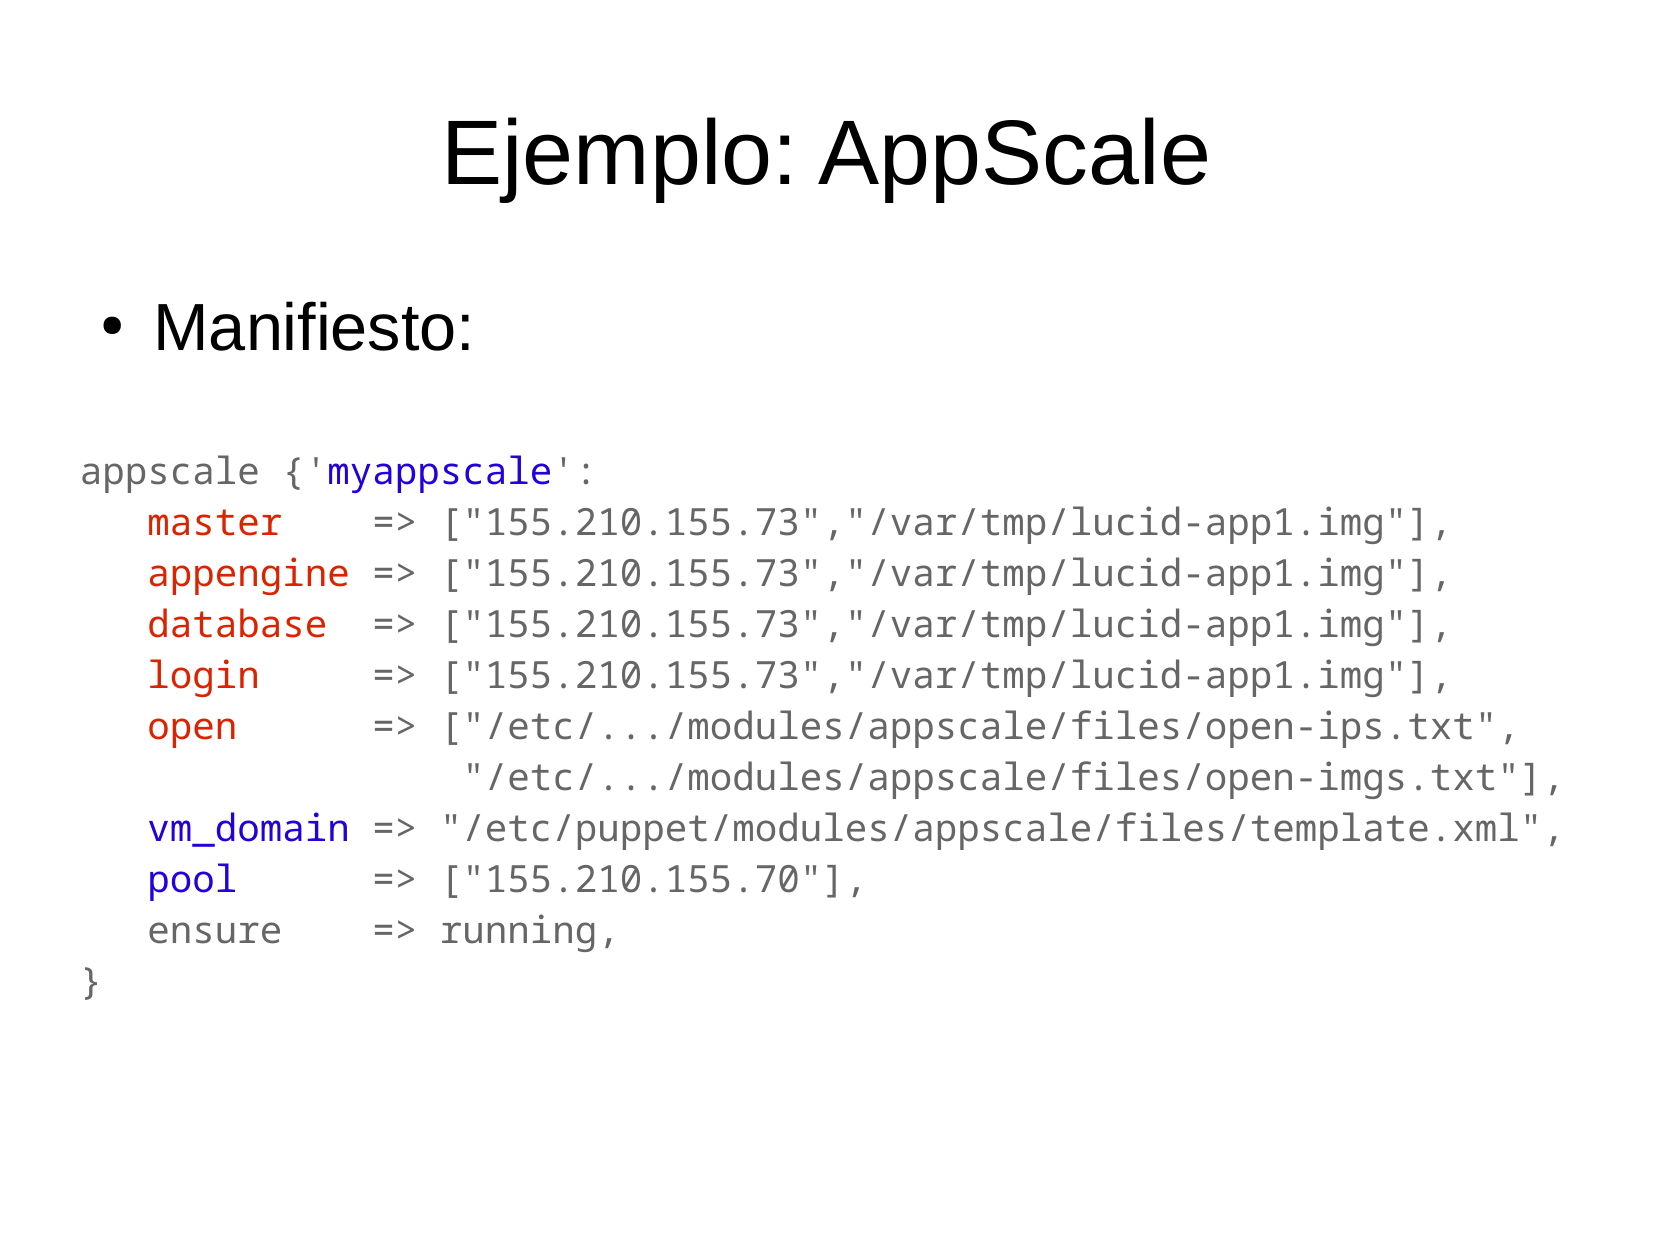

# Ejemplo: AppScale
Manifiesto:
appscale {'myappscale':
 master => ["155.210.155.73","/var/tmp/lucid-app1.img"],
 appengine => ["155.210.155.73","/var/tmp/lucid-app1.img"],
 database => ["155.210.155.73","/var/tmp/lucid-app1.img"],
 login => ["155.210.155.73","/var/tmp/lucid-app1.img"],
 open => ["/etc/.../modules/appscale/files/open-ips.txt",
 "/etc/.../modules/appscale/files/open-imgs.txt"],
 vm_domain => "/etc/puppet/modules/appscale/files/template.xml",
 pool => ["155.210.155.70"],
 ensure => running,
}